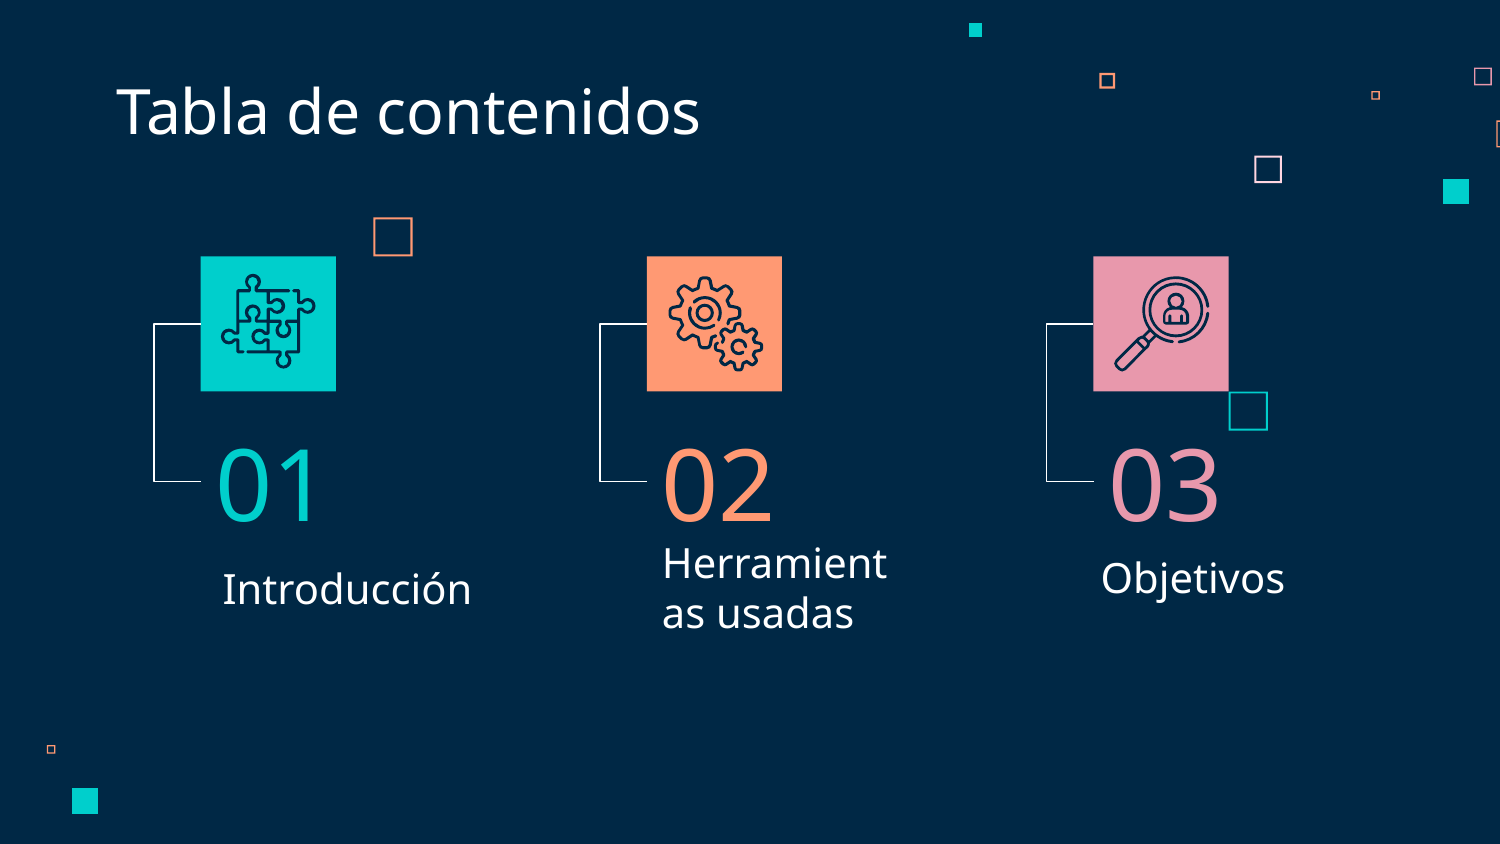

Tabla de contenidos
01
02
03
# Objetivos
Introducción
Herramientas usadas